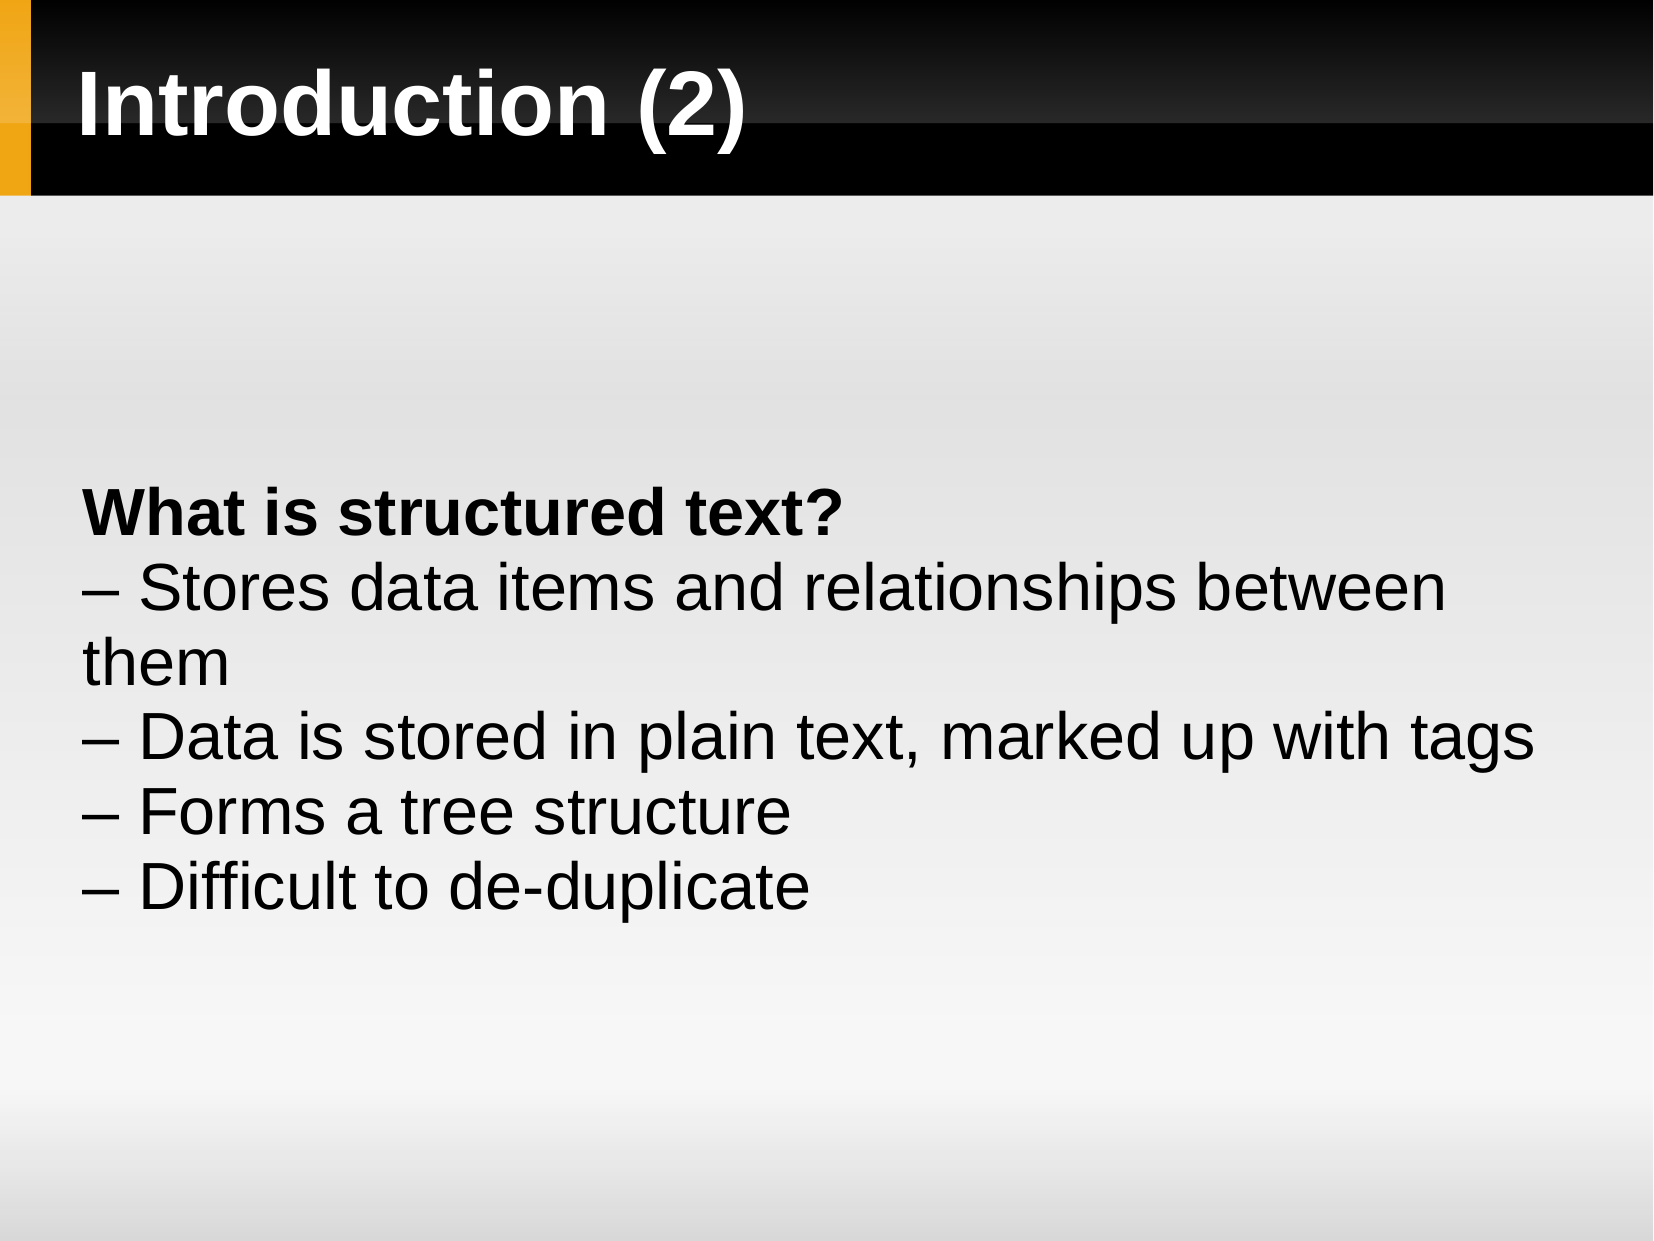

# Introduction (2)
What is structured text?
– Stores data items and relationships between them
– Data is stored in plain text, marked up with tags
– Forms a tree structure
– Difficult to de-duplicate